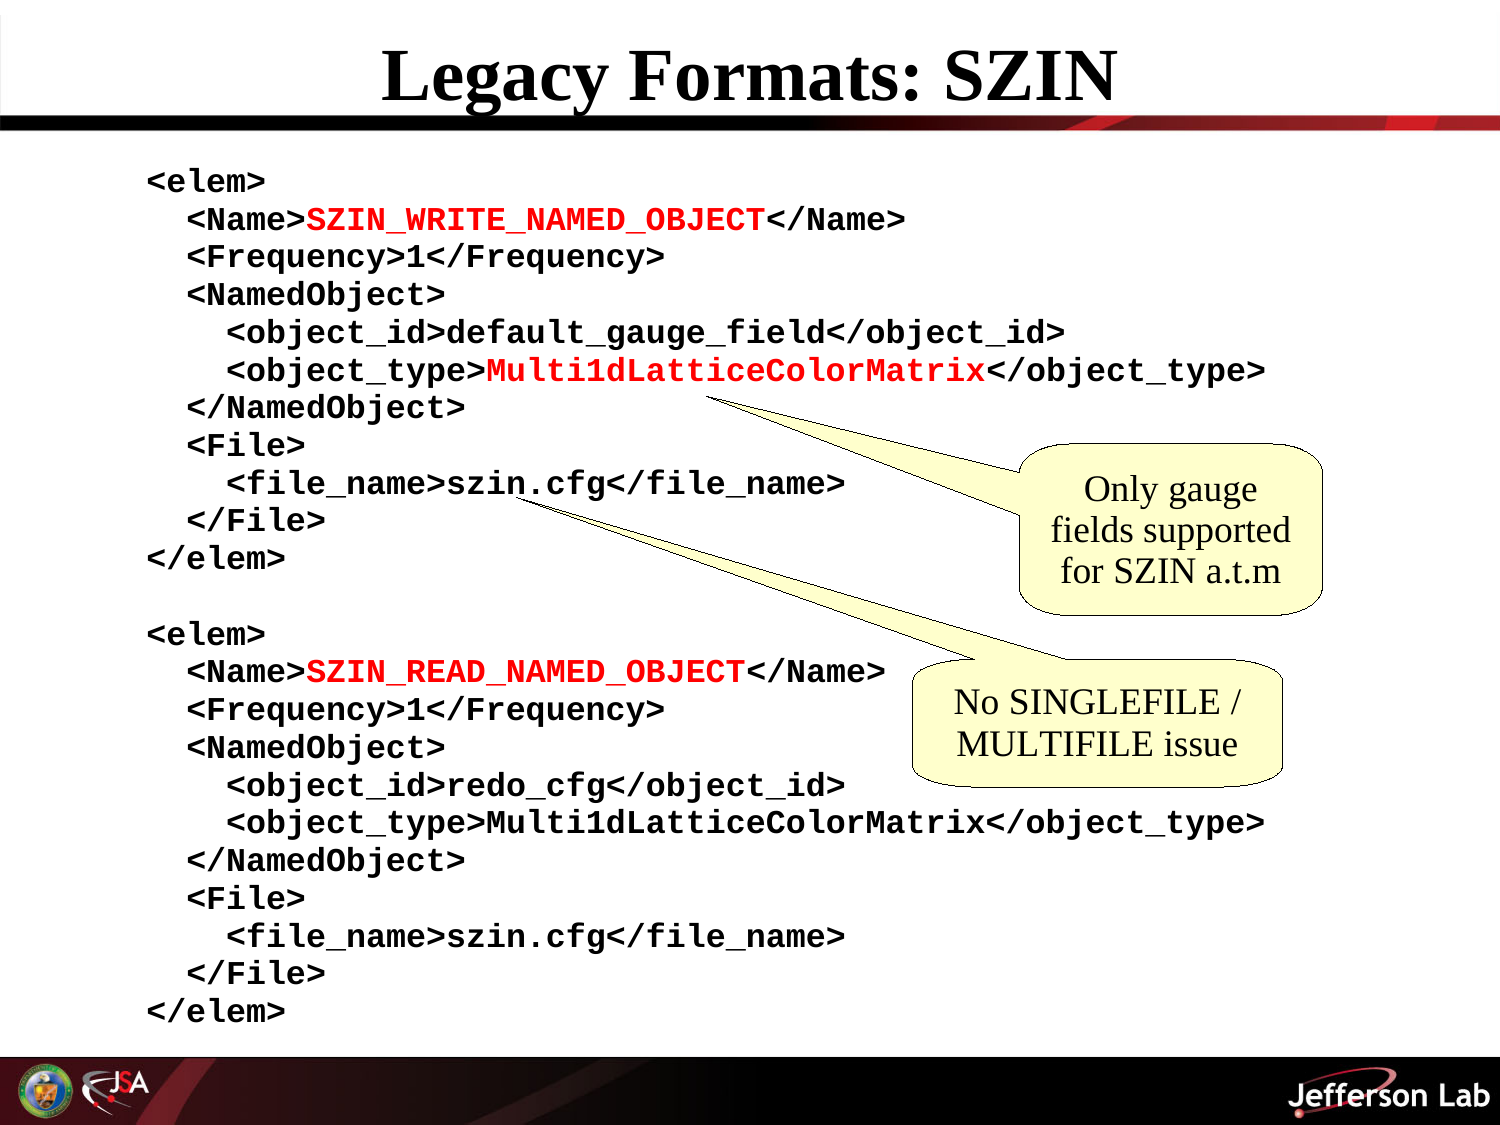

# Legacy Formats: SZIN
 <elem>
 <Name>SZIN_WRITE_NAMED_OBJECT</Name>
 <Frequency>1</Frequency>
 <NamedObject>
 <object_id>default_gauge_field</object_id>
 <object_type>Multi1dLatticeColorMatrix</object_type>
 </NamedObject>
 <File>
 <file_name>szin.cfg</file_name>
 </File>
 </elem>
 <elem>
 <Name>SZIN_READ_NAMED_OBJECT</Name>
 <Frequency>1</Frequency>
 <NamedObject>
 <object_id>redo_cfg</object_id>
 <object_type>Multi1dLatticeColorMatrix</object_type>
 </NamedObject>
 <File>
 <file_name>szin.cfg</file_name>
 </File>
 </elem>
Only gauge fields supported for SZIN a.t.m
No SINGLEFILE / MULTIFILE issue